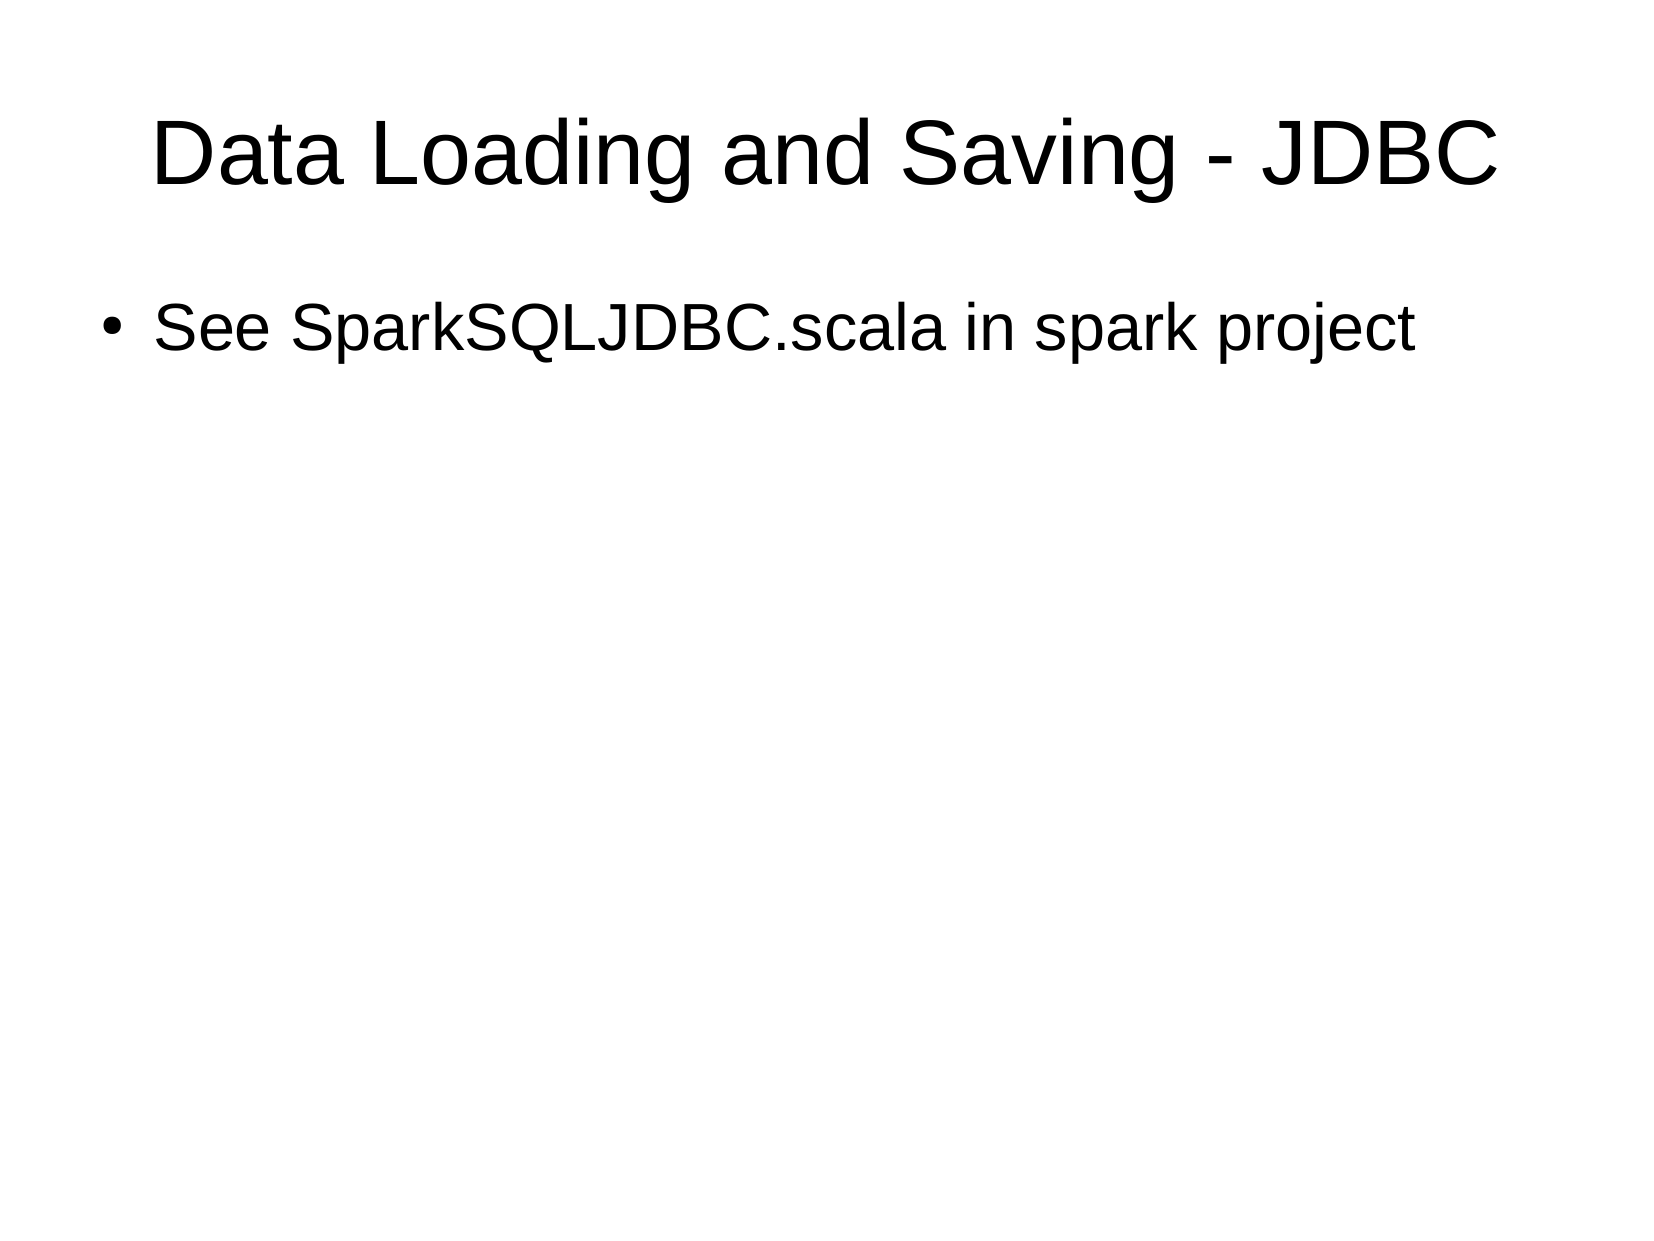

# Data Loading and Saving - JDBC
See SparkSQLJDBC.scala in spark project